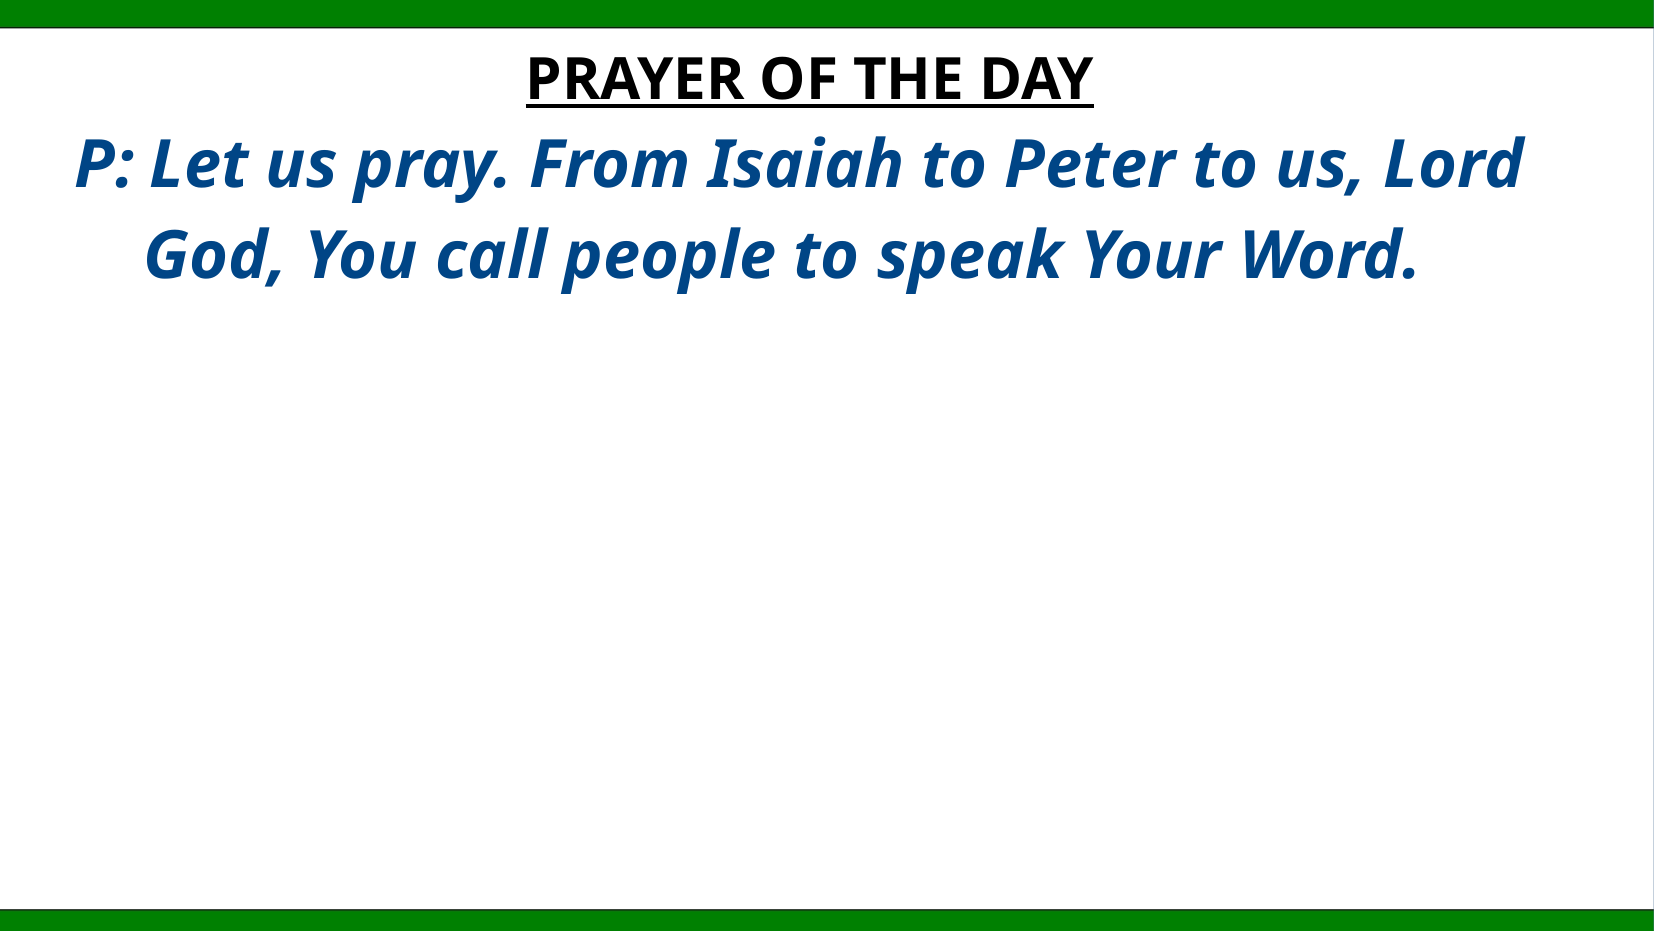

PRAYER OF THE DAY
P:	Let us pray. From Isaiah to Peter to us, Lord
 God, You call people to speak Your Word.